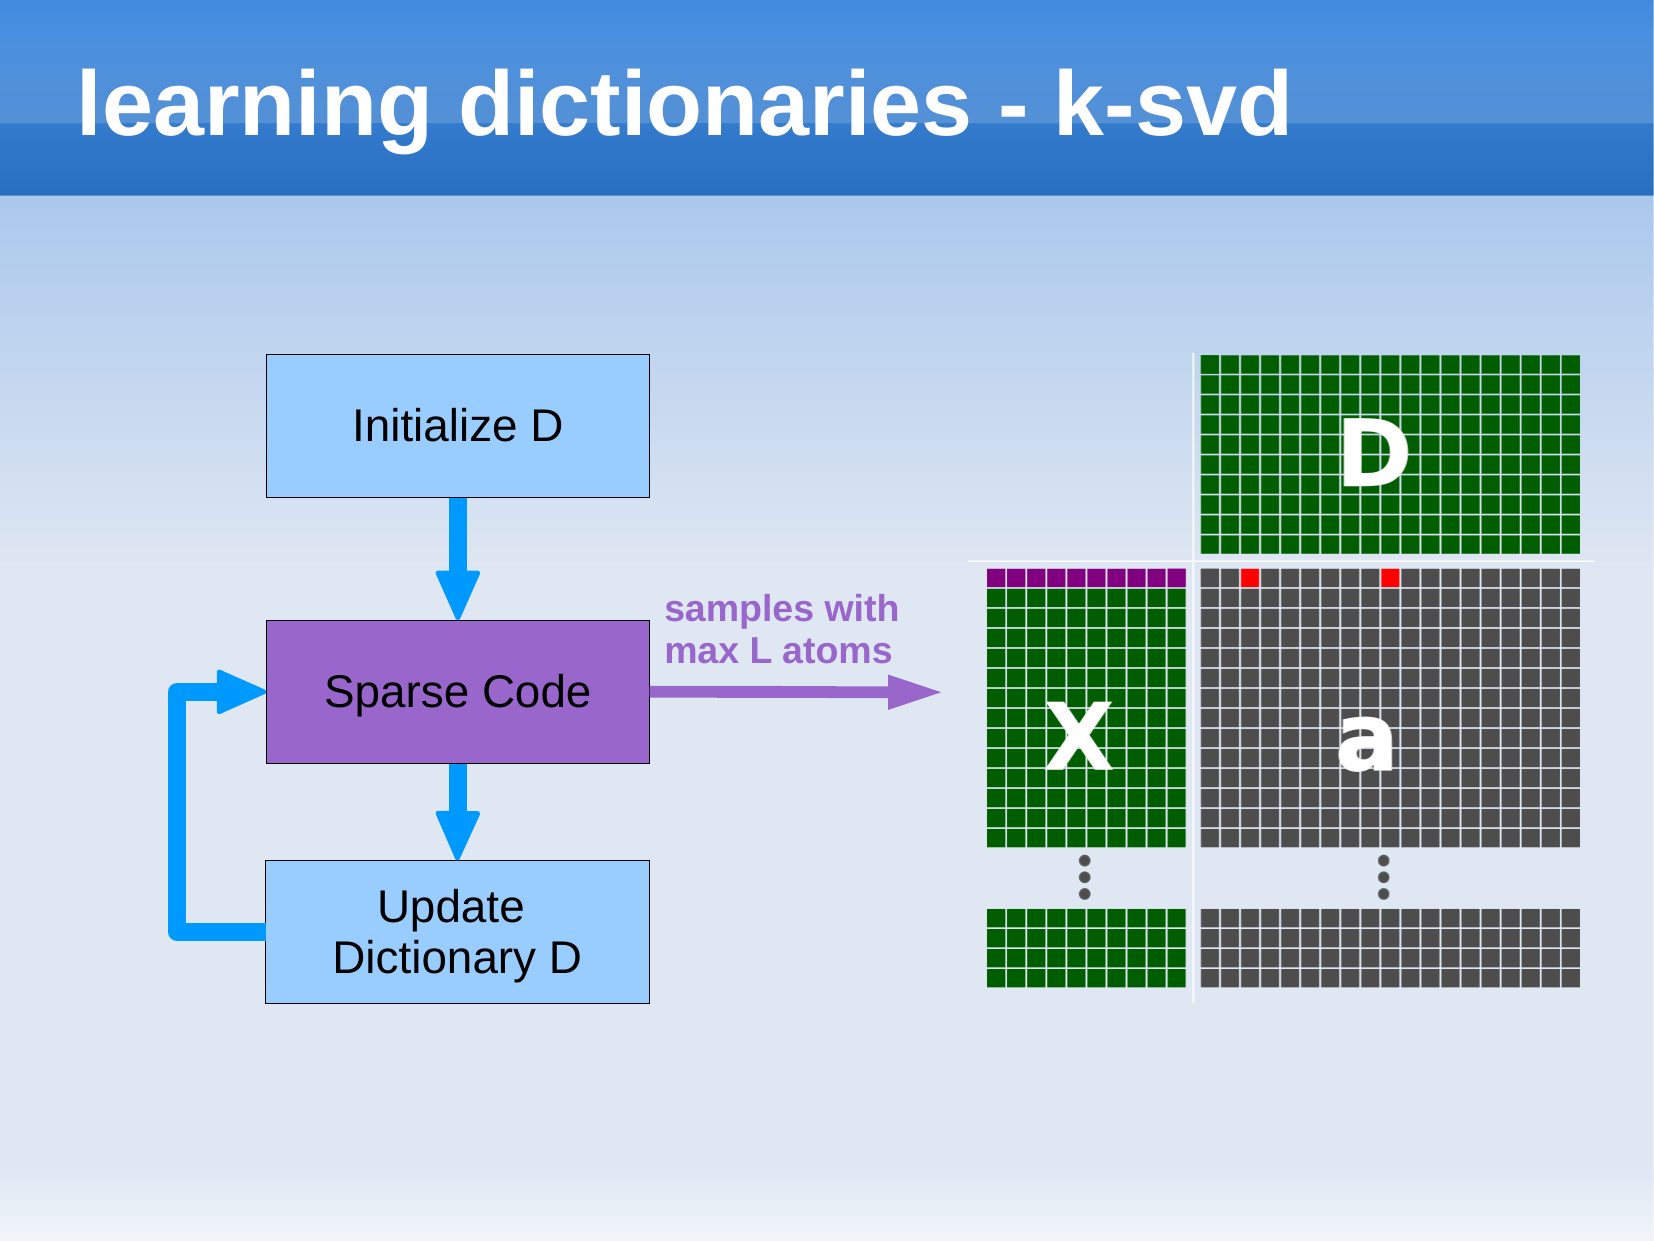

# learning dictionaries - k-svd
Initialize D
samples with
max L atoms
Sparse Code
Update
Dictionary D